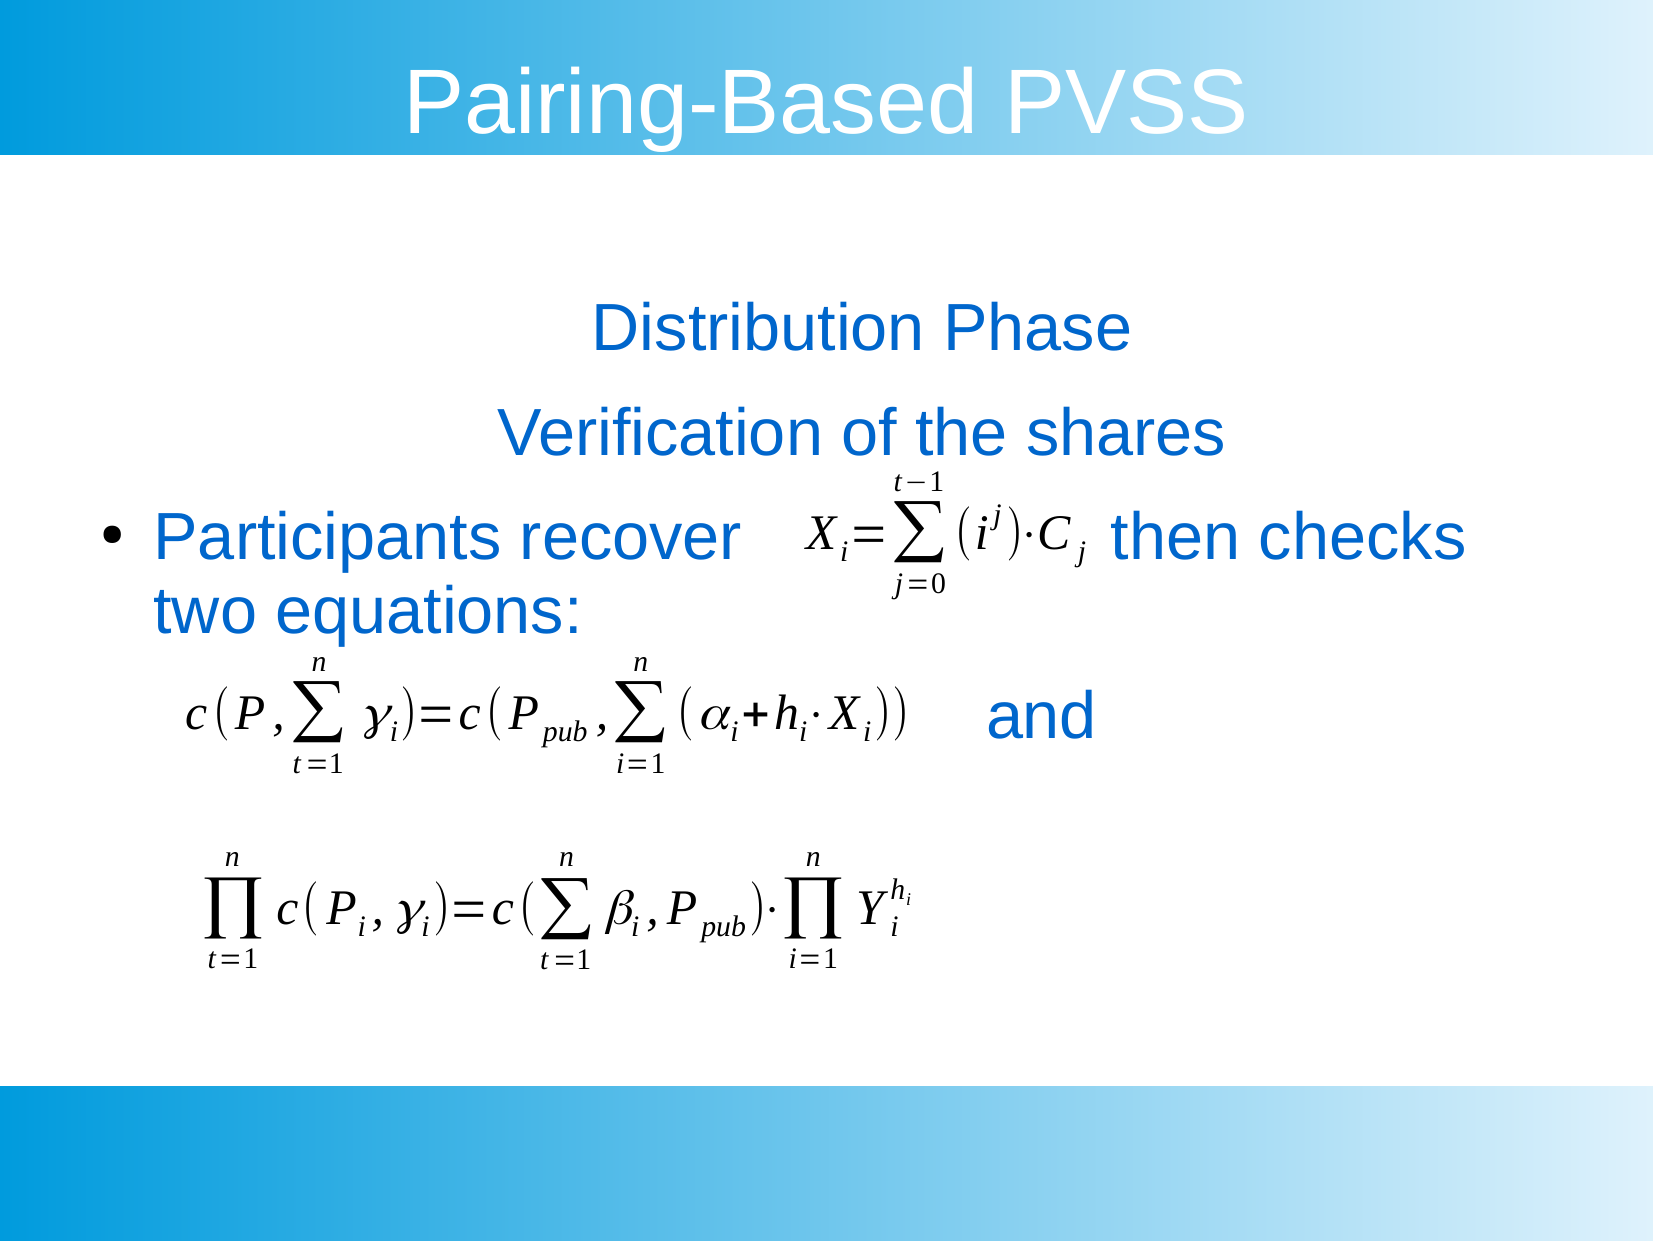

# Pairing-Based PVSS
Distribution Phase
Verification of the shares
Participants recover then checks two equations:
 and